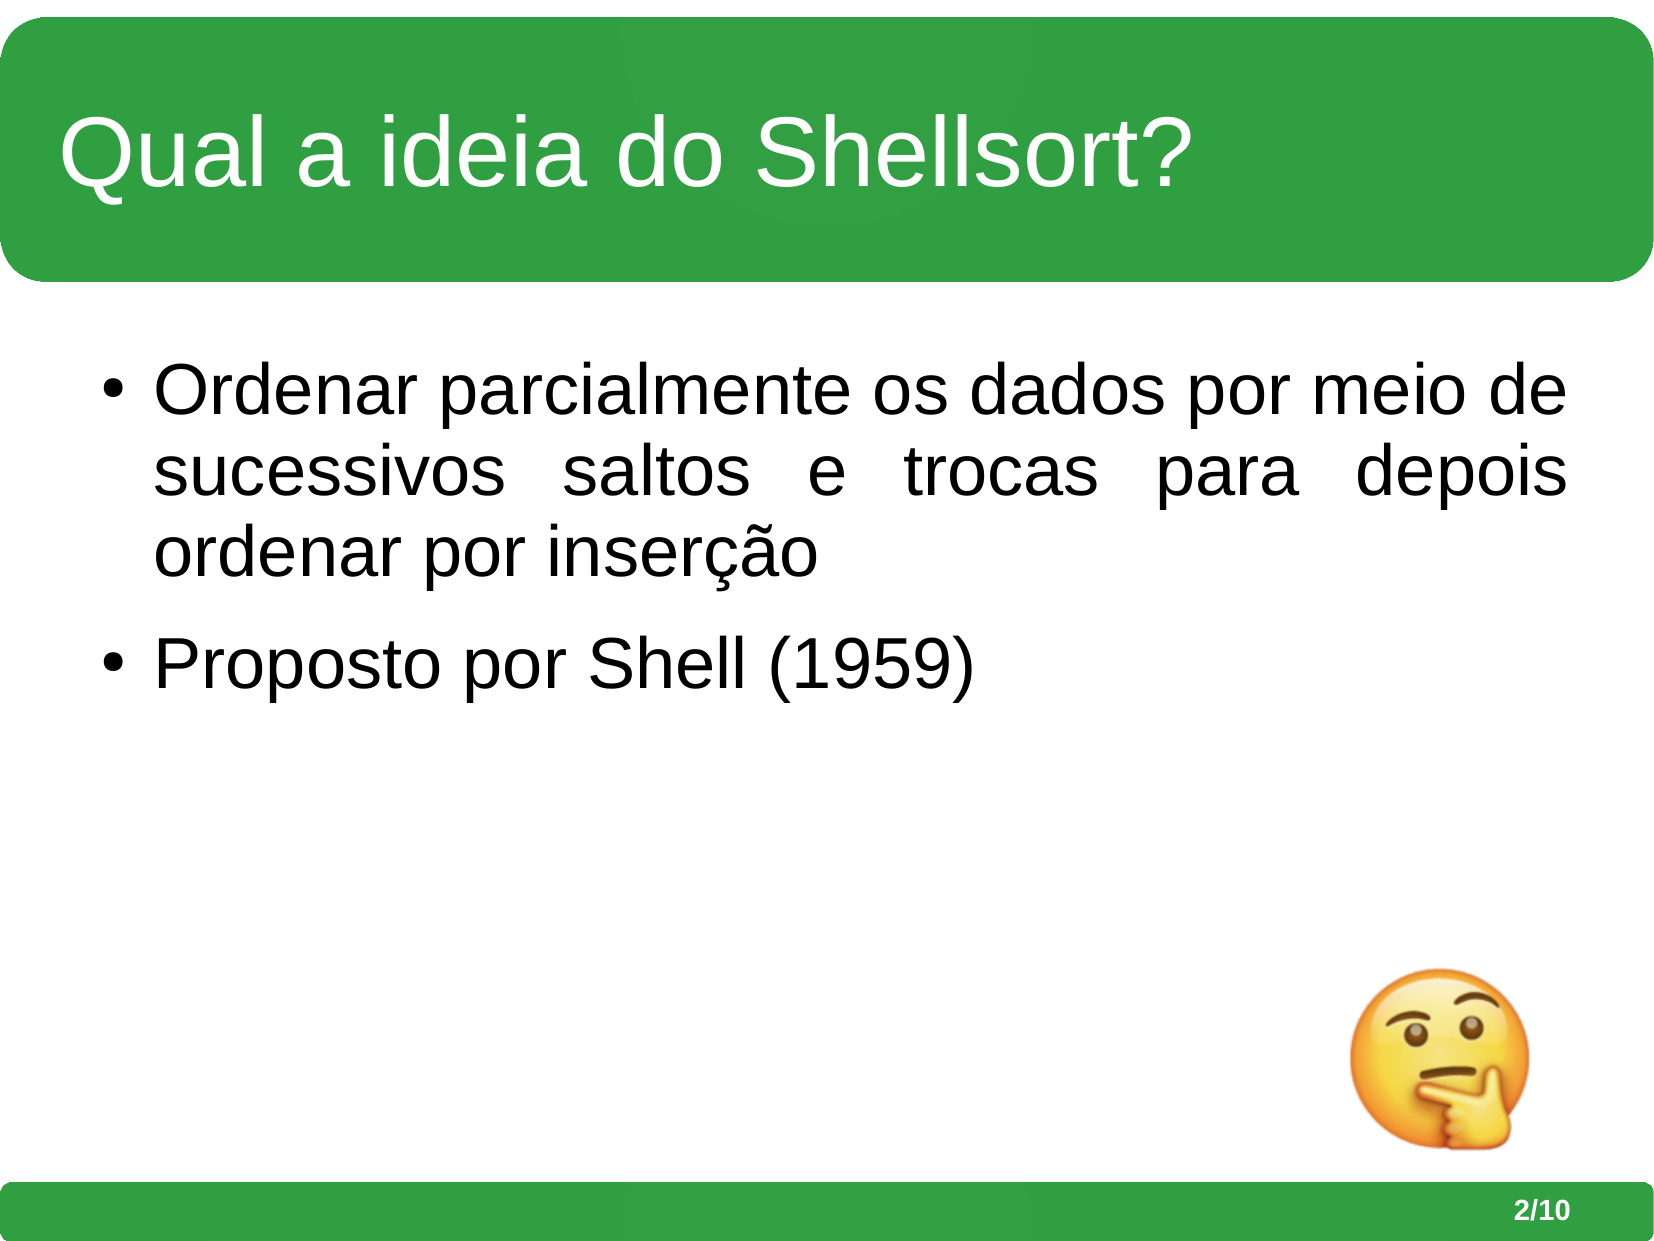

# Qual a ideia do Shellsort?
Ordenar parcialmente os dados por meio de sucessivos saltos e trocas para depois ordenar por inserção
Proposto por Shell (1959)
2